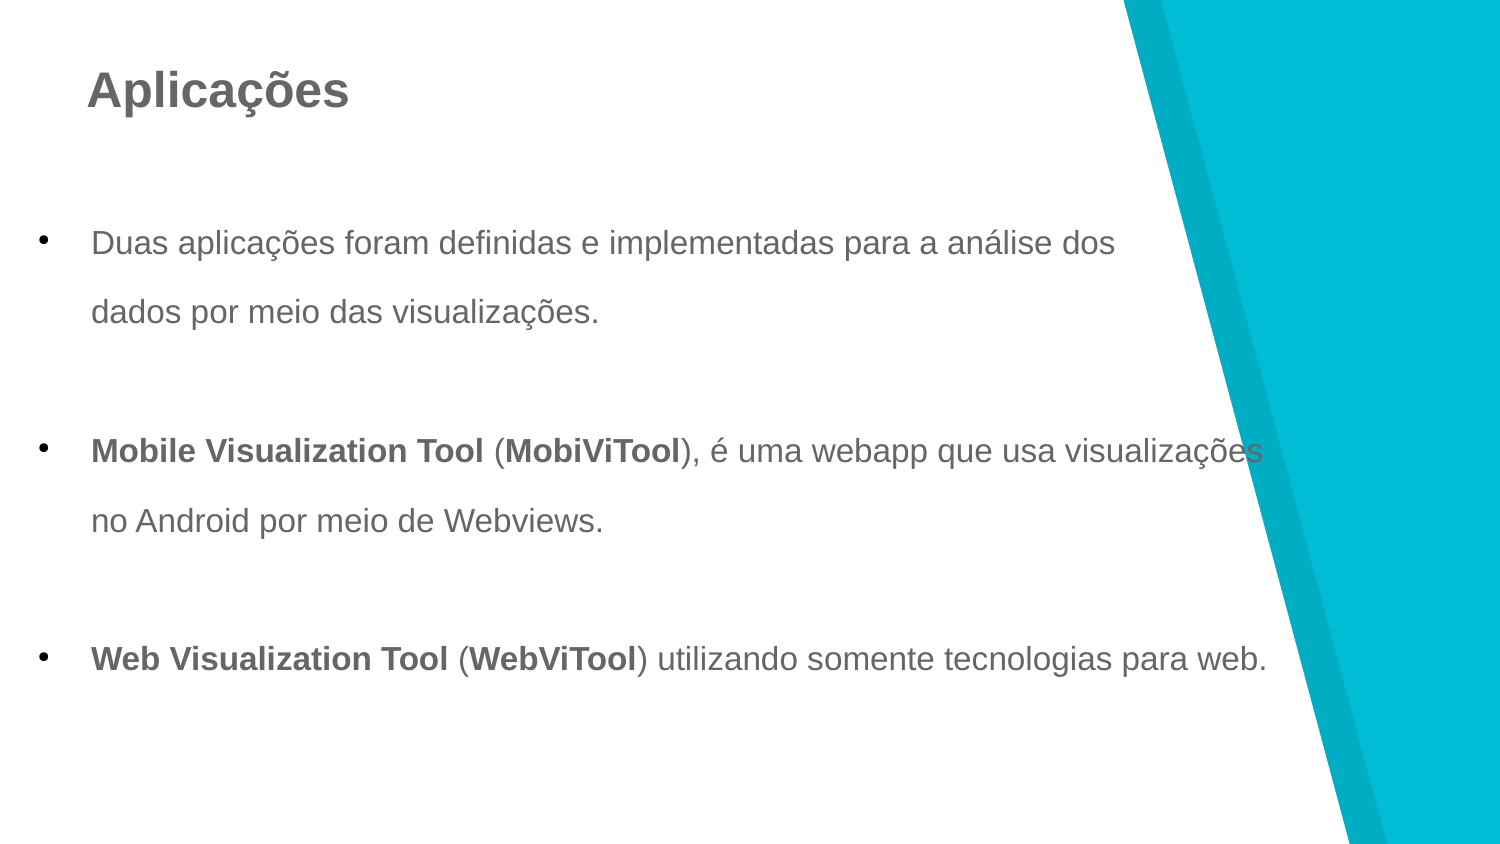

# Aplicações
Duas aplicações foram definidas e implementadas para a análise dos
dados por meio das visualizações.
Mobile Visualization Tool (MobiViTool), é uma webapp que usa visualizações
no Android por meio de Webviews.
Web Visualization Tool (WebViTool) utilizando somente tecnologias para web.